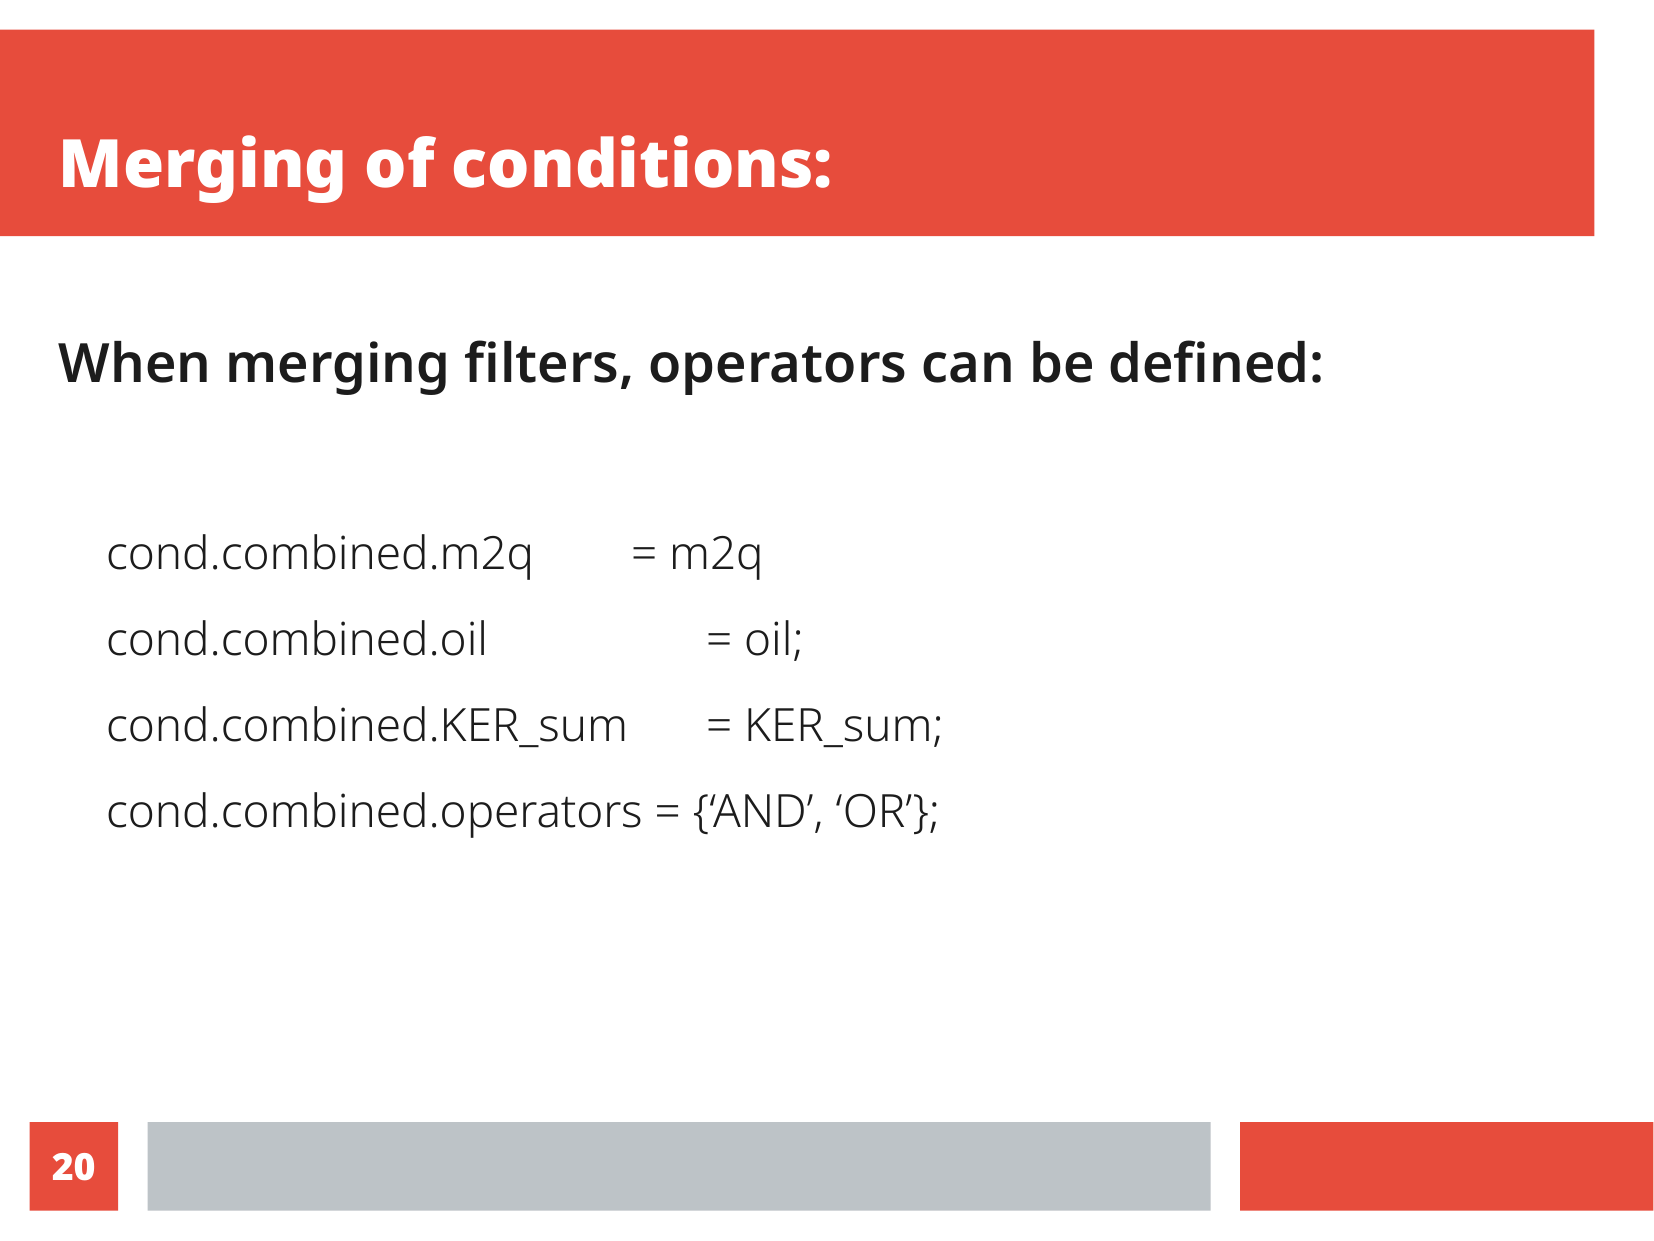

# Merging of conditions:
When merging filters, operators can be defined:
cond.combined.m2q 		= m2q
cond.combined.oil 			= oil;
cond.combined.KER_sum 	= KER_sum;
cond.combined.operators = {‘AND’, ‘OR’};
20